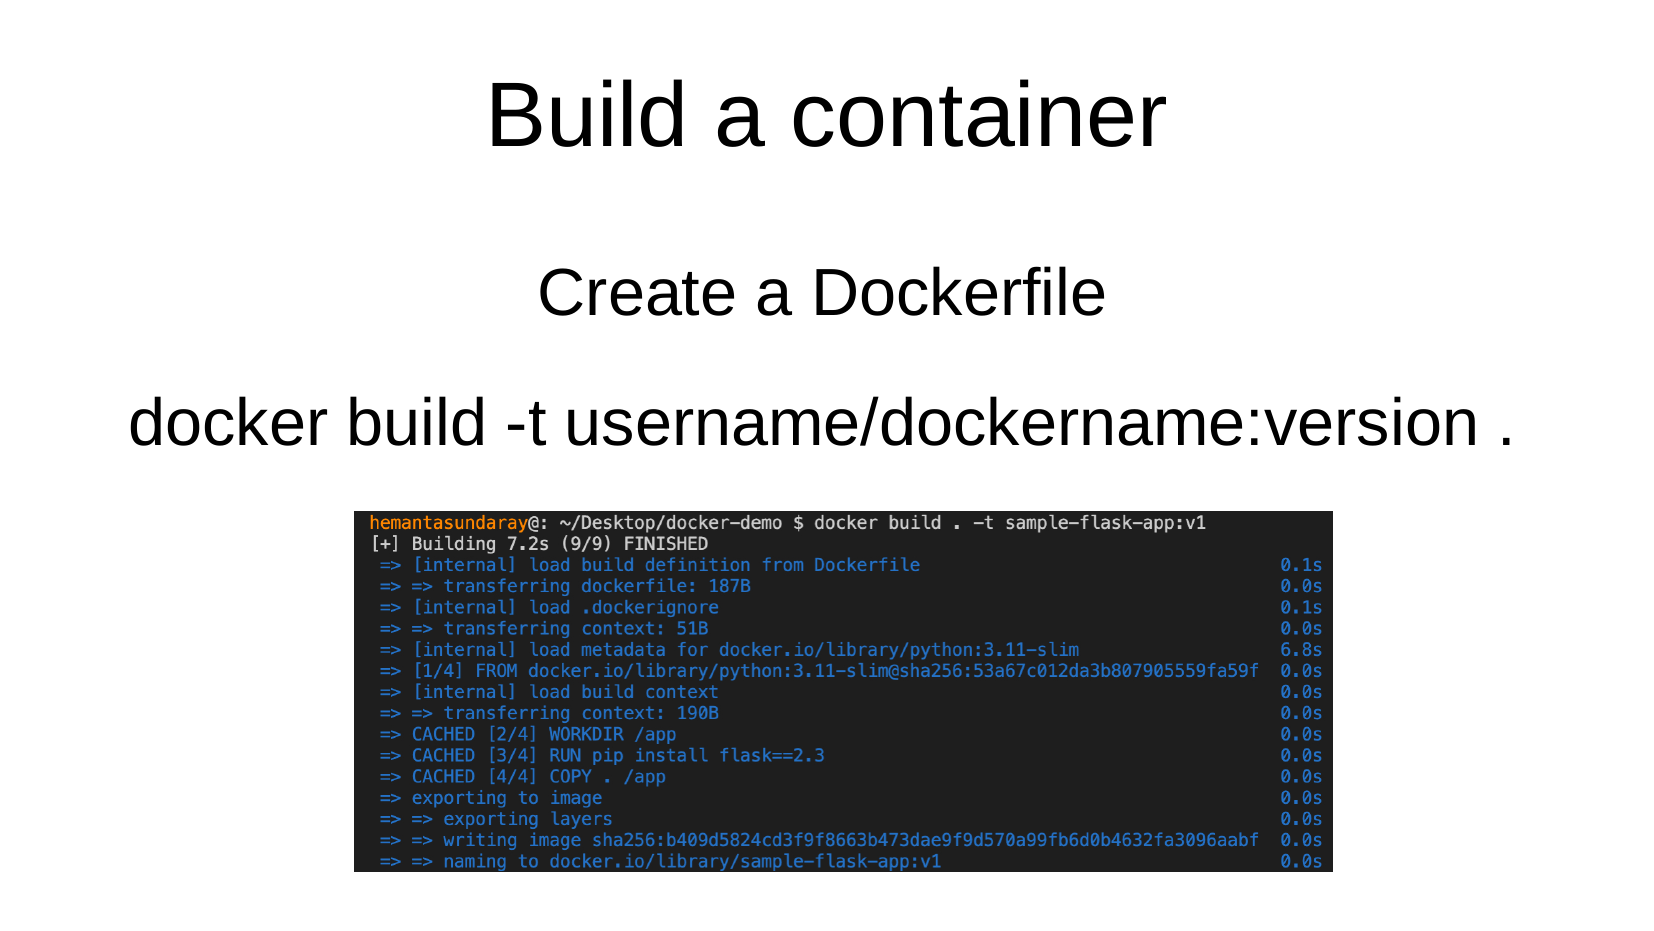

# Build a container
Create a Dockerfile
docker build -t username/dockername:version .